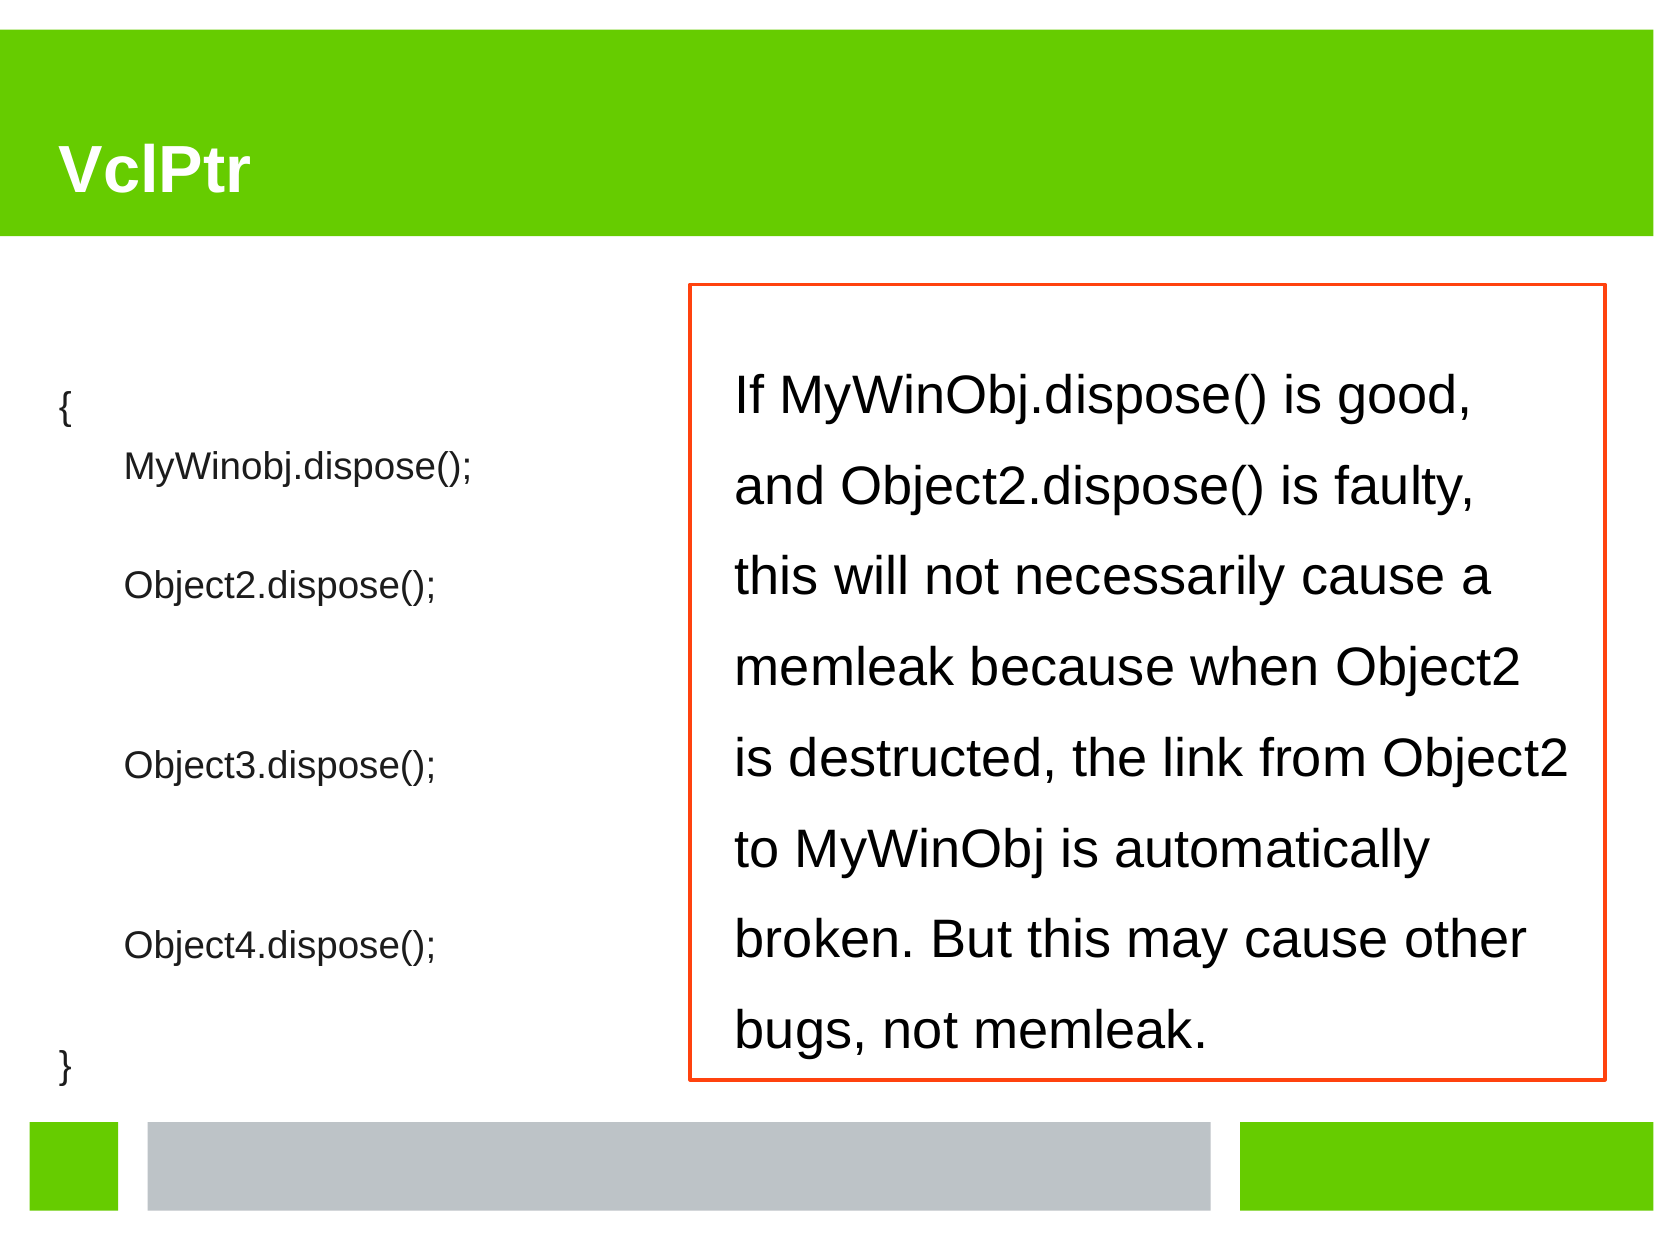

# VclPtr
{
 MyWinobj.dispose();
 Object2.dispose();
 Object3.dispose();
 Object4.dispose();
}
If MyWinObj.dispose() is good, and Object2.dispose() is faulty, this will not necessarily cause a memleak because when Object2 is destructed, the link from Object2 to MyWinObj is automatically broken. But this may cause other bugs, not memleak.